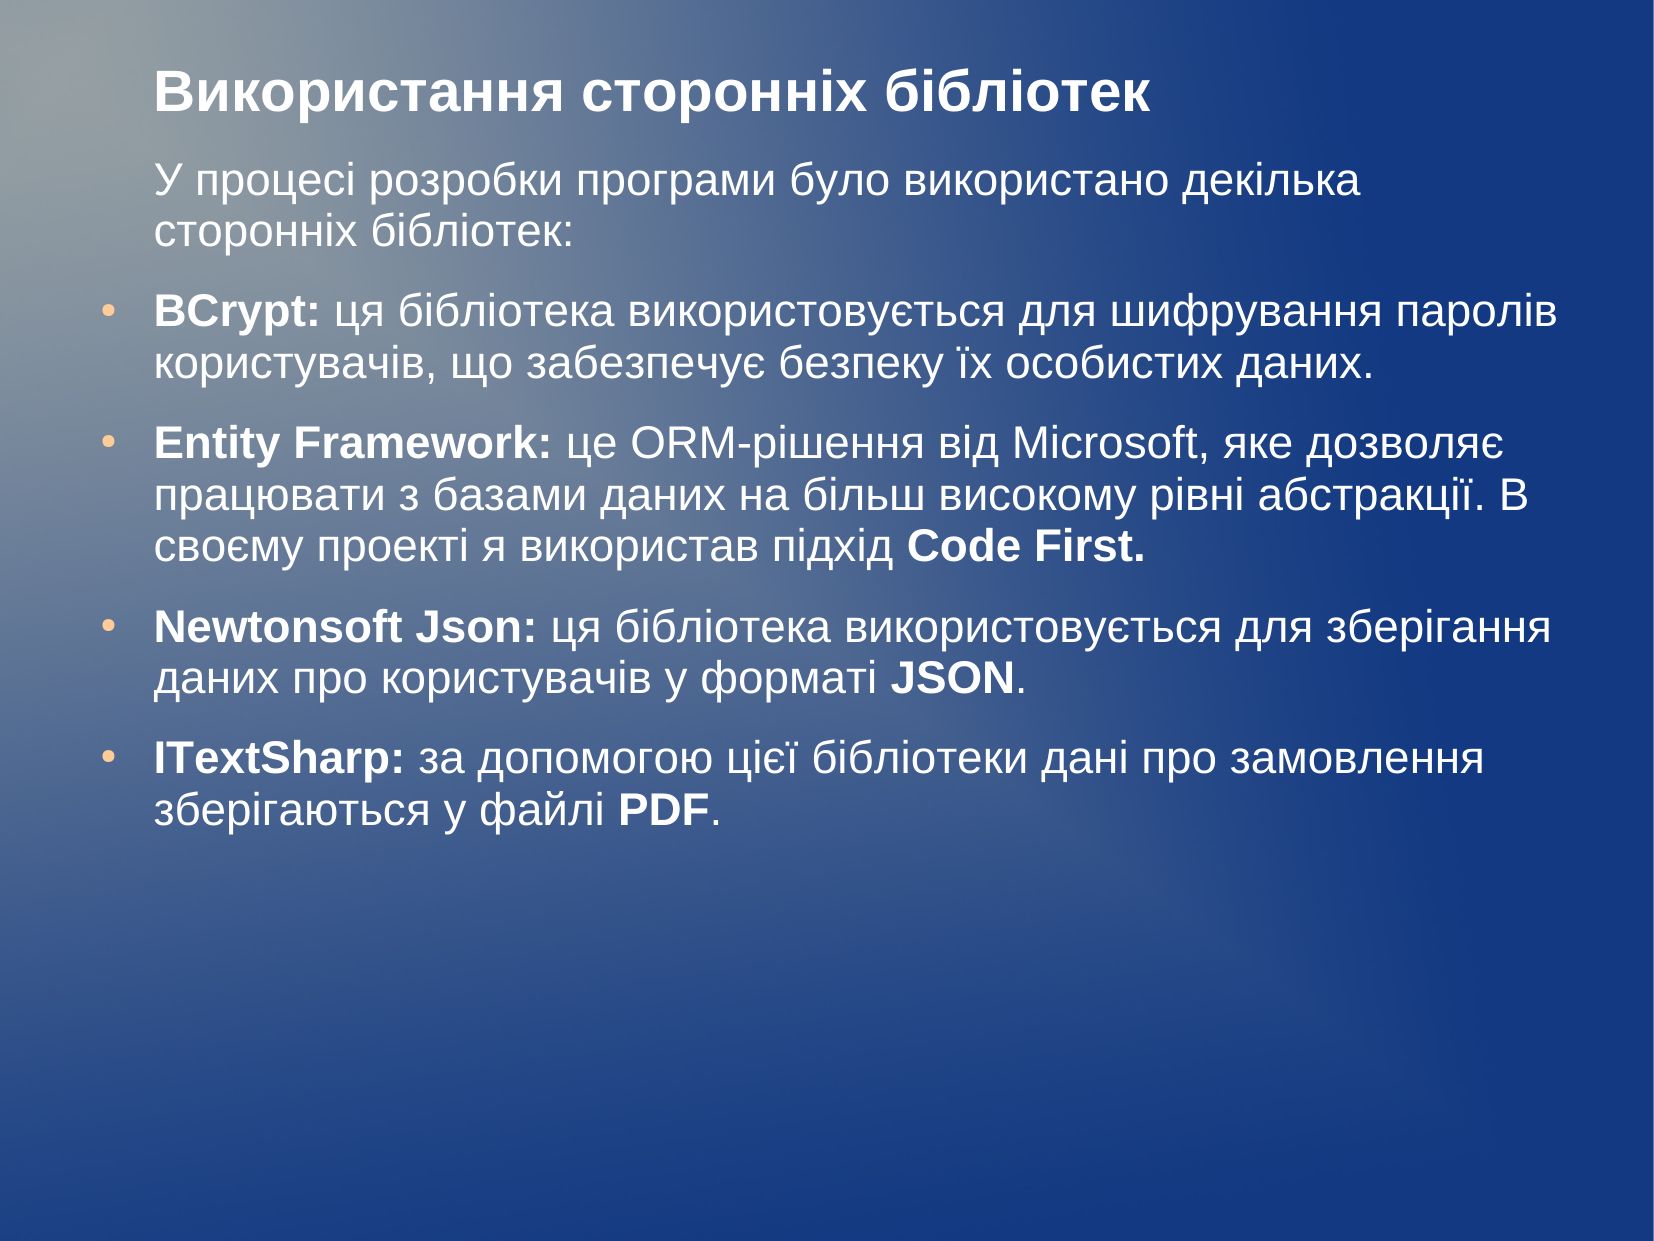

# Використання сторонніх бібліотек
У процесі розробки програми було використано декілька сторонніх бібліотек:
BCrypt: ця бібліотека використовується для шифрування паролів користувачів, що забезпечує безпеку їх особистих даних.
Entity Framework: це ORM-рішення від Microsoft, яке дозволяє працювати з базами даних на більш високому рівні абстракції. В своєму проекті я використав підхід Code First.
Newtonsoft Json: ця бібліотека використовується для зберігання даних про користувачів у форматі JSON.
ITextSharp: за допомогою цієї бібліотеки дані про замовлення зберігаються у файлі PDF.